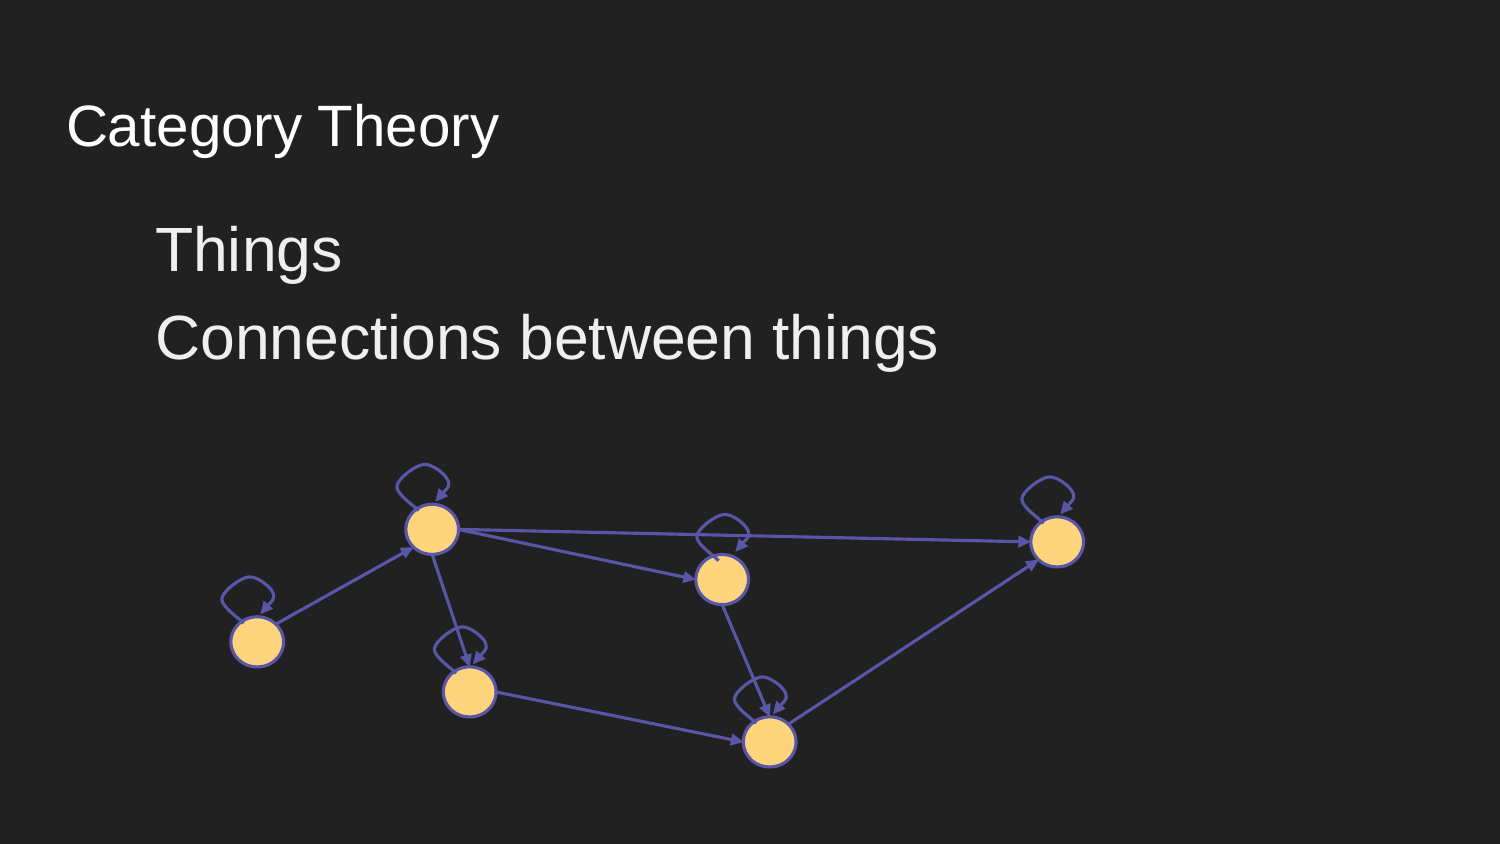

# Category Theory
Things
Connections between things